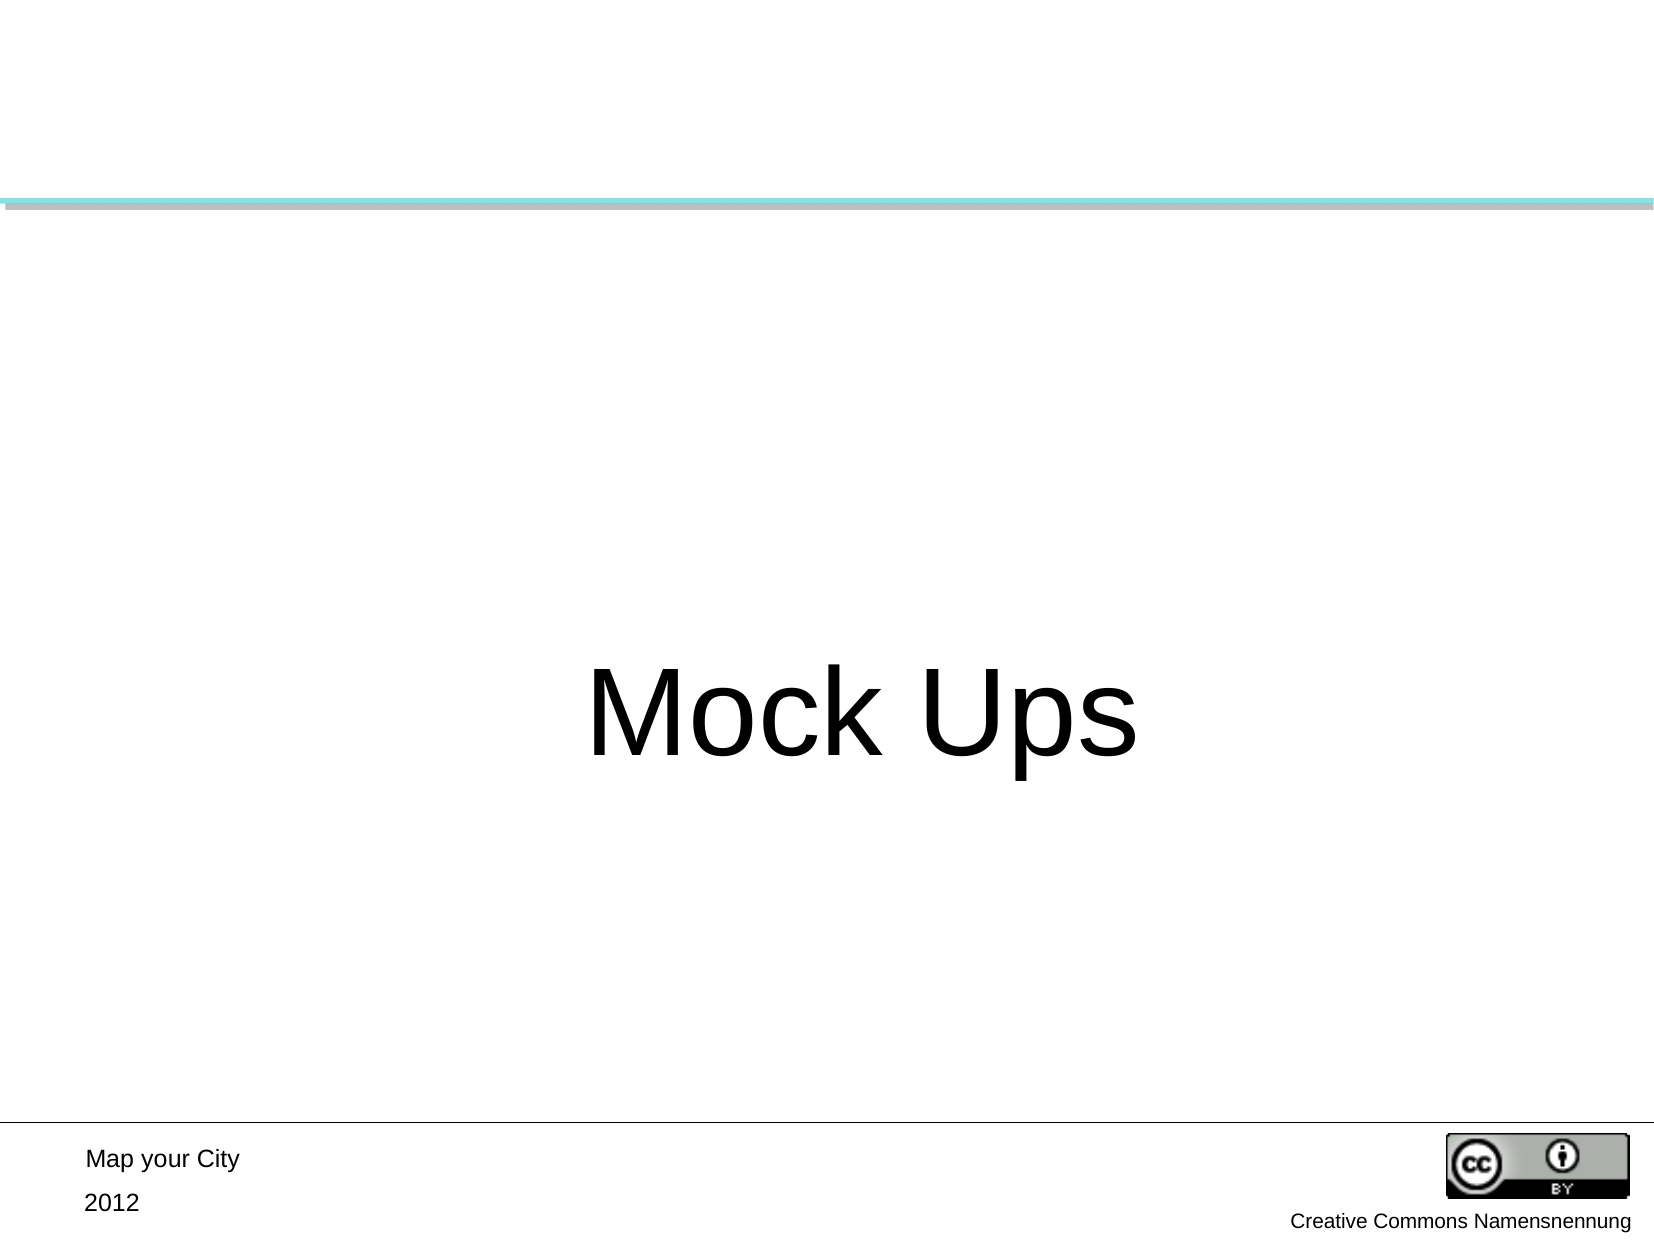

#
Mock Ups
Map your City
2012
Creative Commons Namensnennung